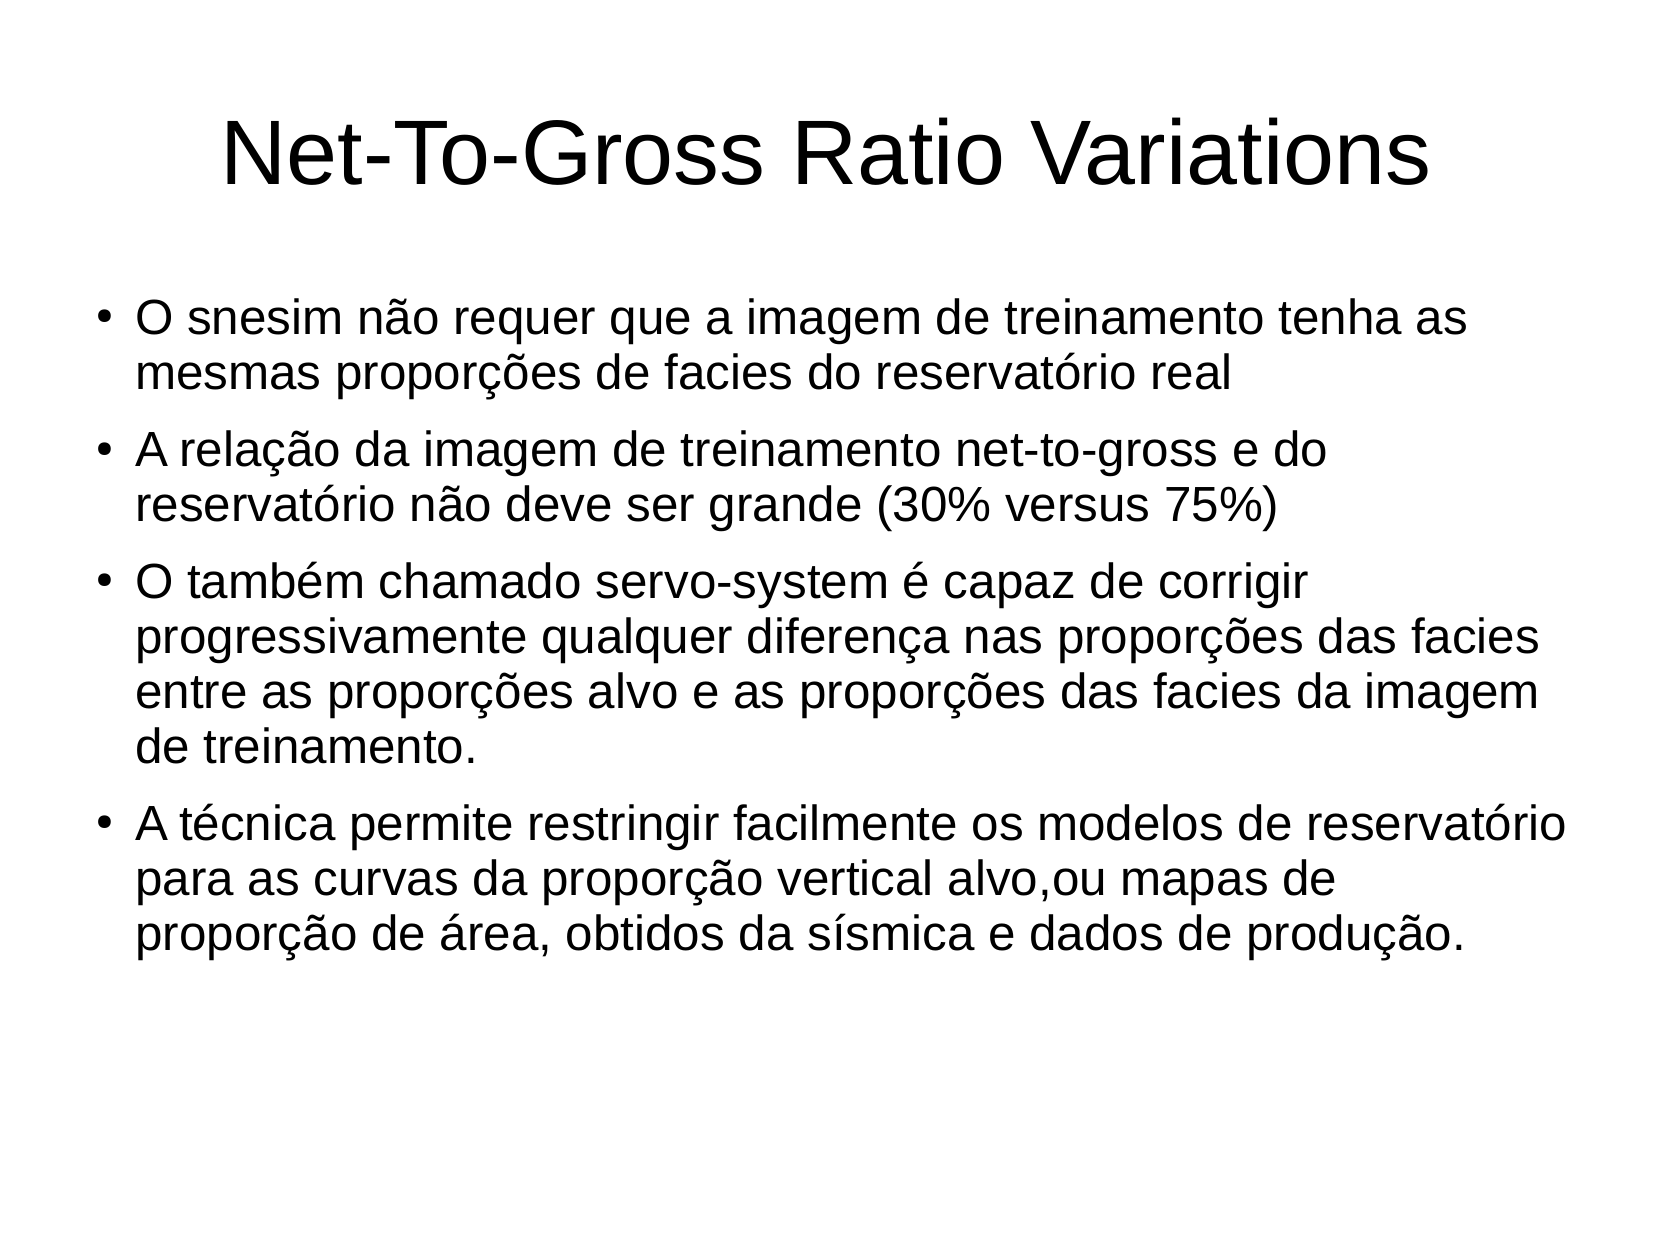

# Net-To-Gross Ratio Variations
O snesim não requer que a imagem de treinamento tenha as mesmas proporções de facies do reservatório real
A relação da imagem de treinamento net-to-gross e do reservatório não deve ser grande (30% versus 75%)
O também chamado servo-system é capaz de corrigir progressivamente qualquer diferença nas proporções das facies entre as proporções alvo e as proporções das facies da imagem de treinamento.
A técnica permite restringir facilmente os modelos de reservatório para as curvas da proporção vertical alvo,ou mapas de proporção de área, obtidos da sísmica e dados de produção.